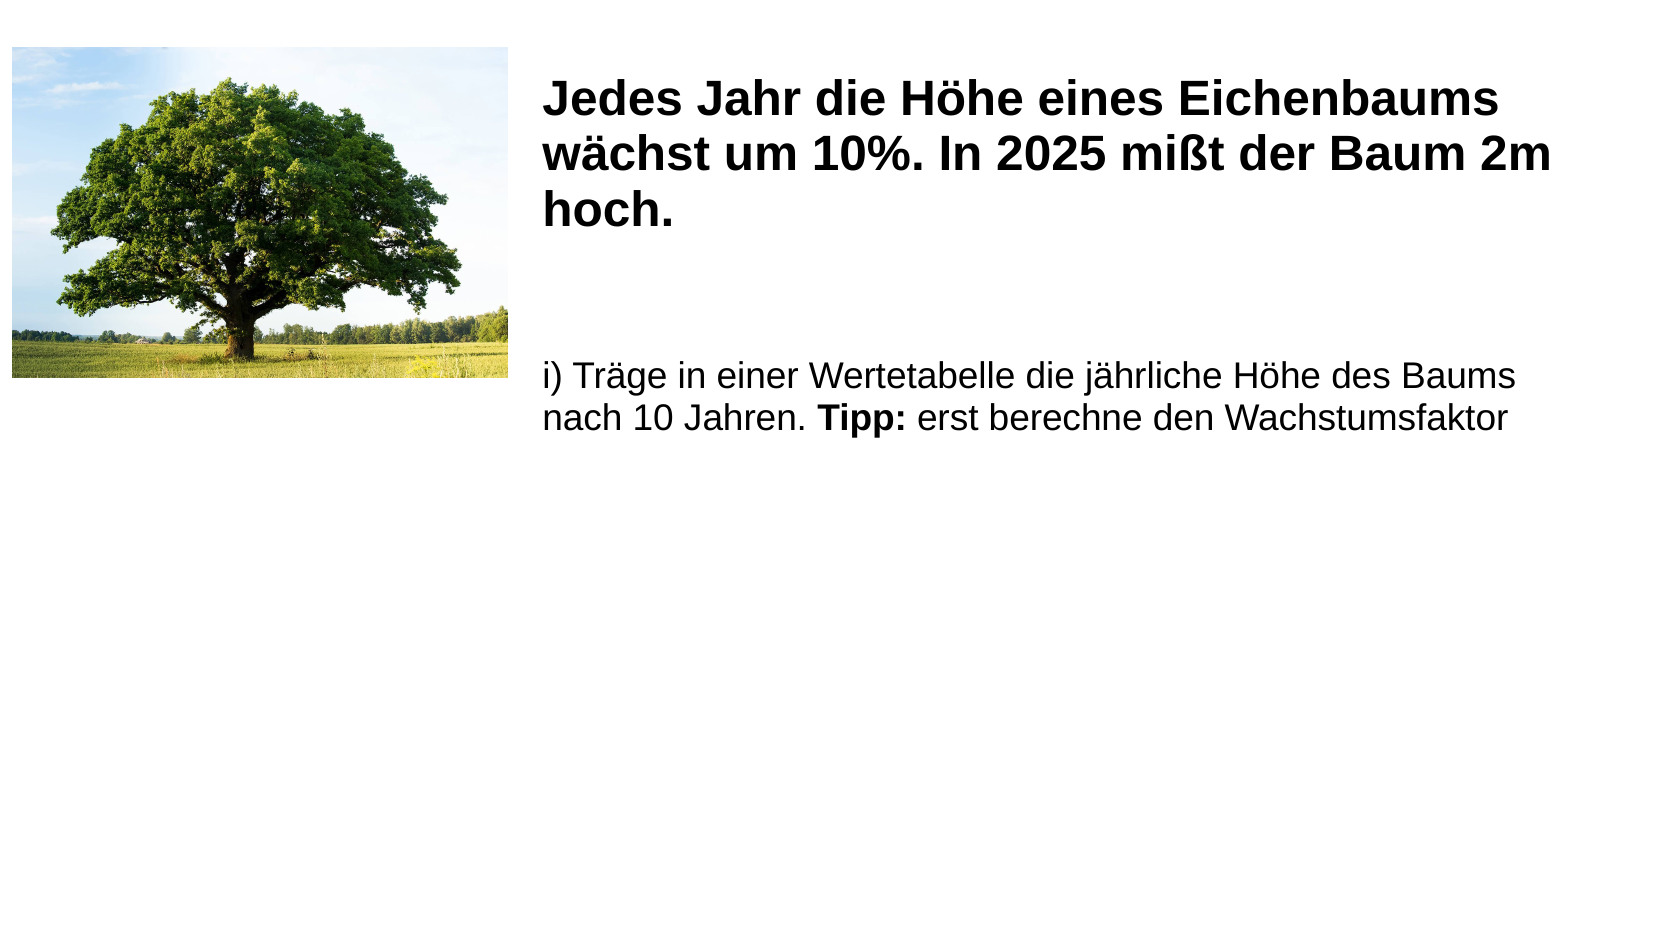

# Jedes Jahr die Höhe eines Eichenbaums wächst um 10%. In 2025 mißt der Baum 2m hoch.
i) Träge in einer Wertetabelle die jährliche Höhe des Baums nach 10 Jahren. Tipp: erst berechne den Wachstumsfaktor
ii) Skizze einen Diagramm um das Wachstum des Baums darzustellen. Was fällt dir ein?
iii) Finde die Funktionsvorschrift das Wachstum des Baums zu beschreiben